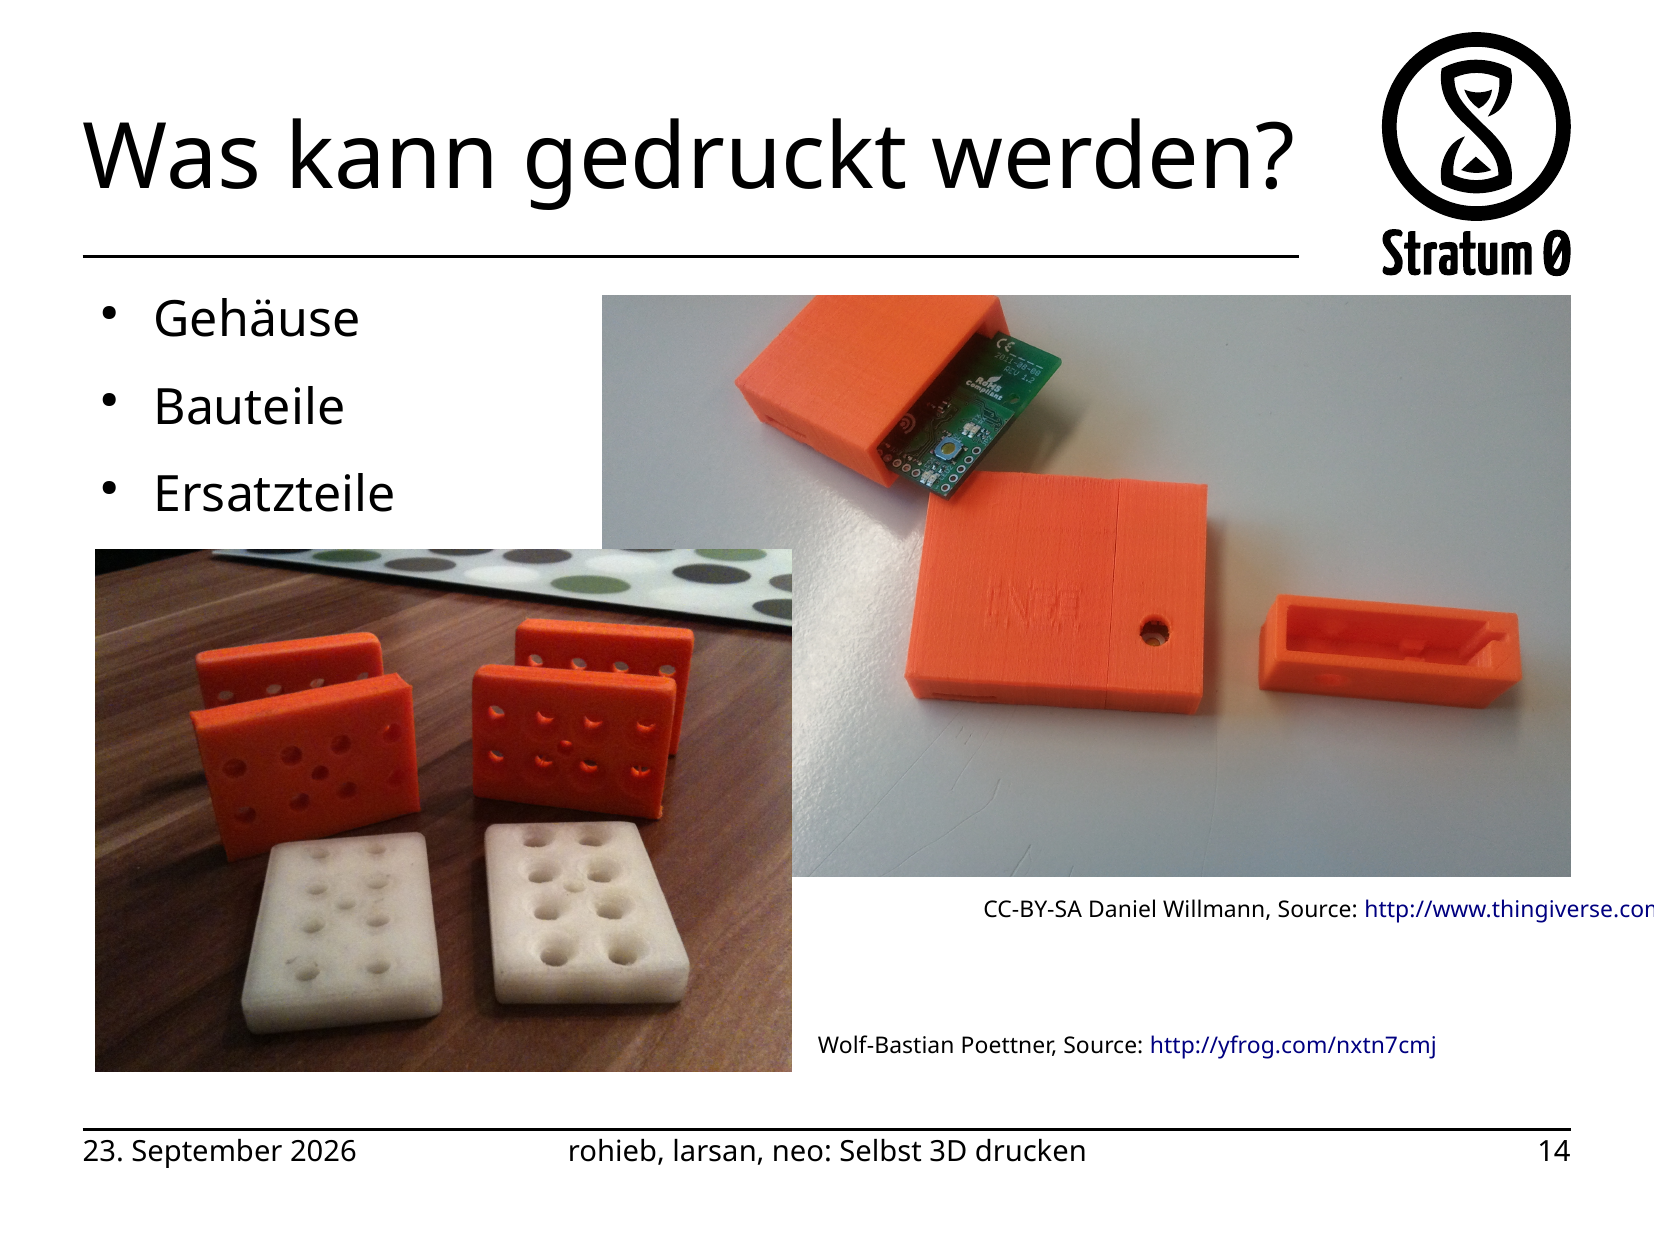

# Was kann gedruckt werden?
Gehäuse
Bauteile
Ersatzteile
CC-BY-SA Daniel Willmann, Source: http://www.thingiverse.com/image:132242
Wolf-Bastian Poettner, Source: http://yfrog.com/nxtn7cmj
rohieb, larsan, neo: Selbst 3D drucken
14